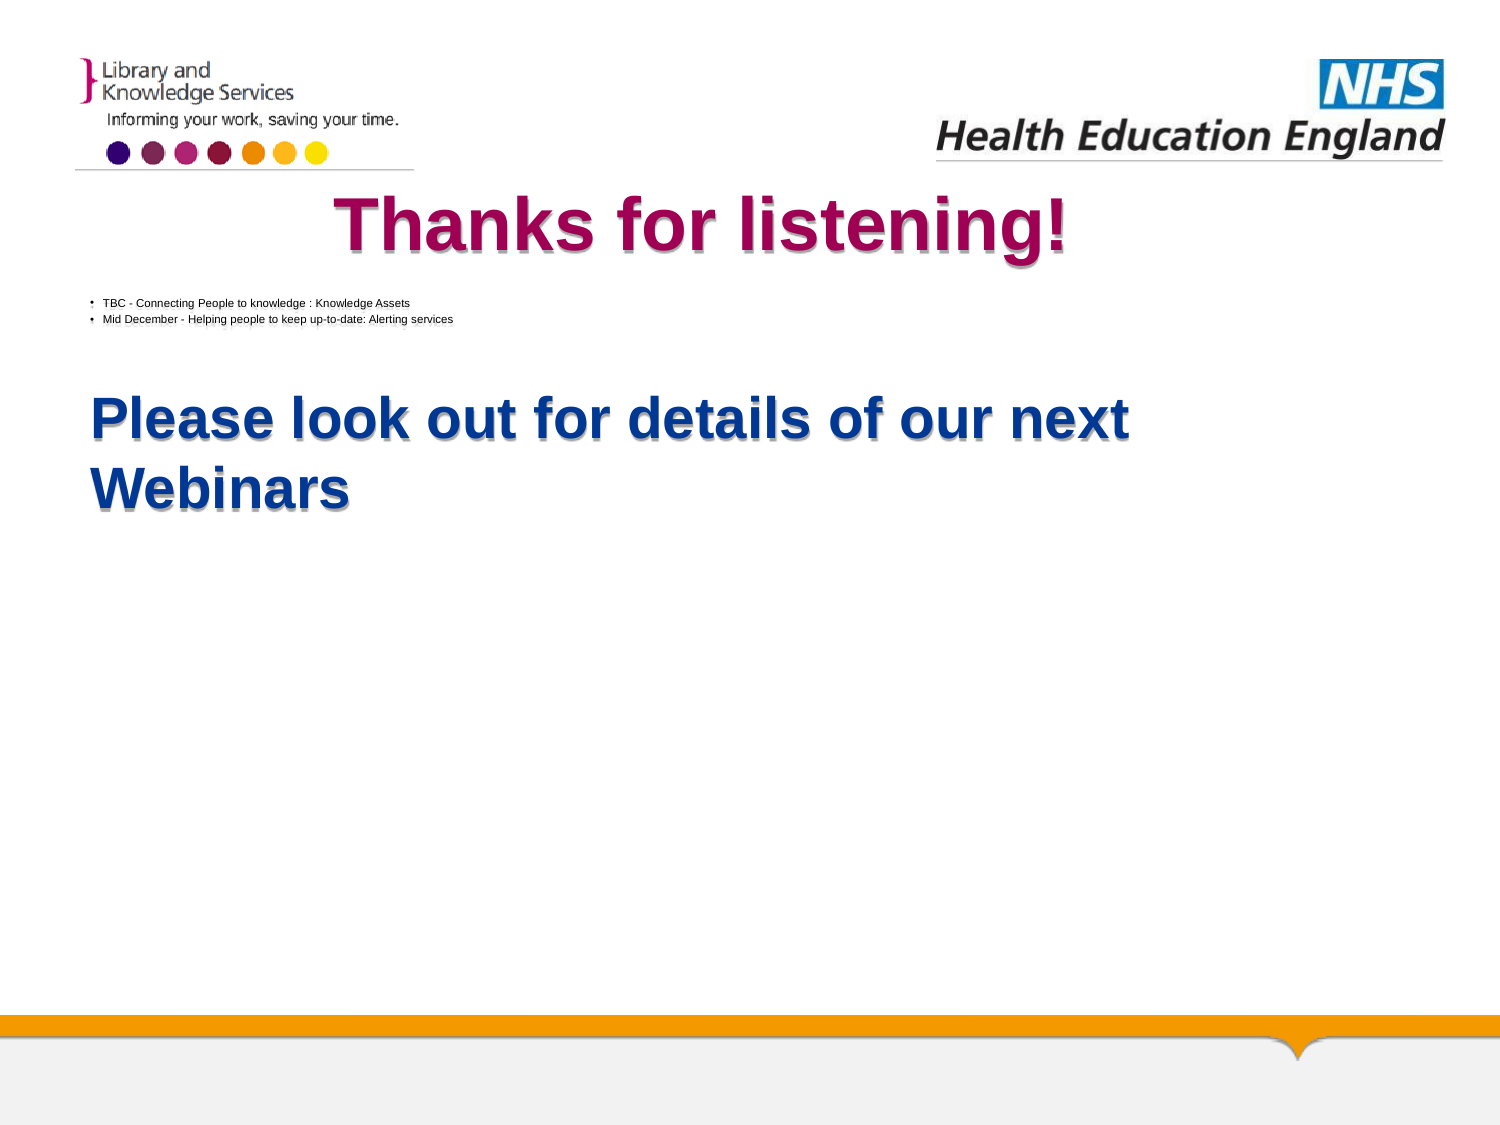

# Thanks for listening!
Please look out for details of our next Webinars
TBC - Connecting People to knowledge : Knowledge Assets
Mid December - Helping people to keep up-to-date: Alerting services